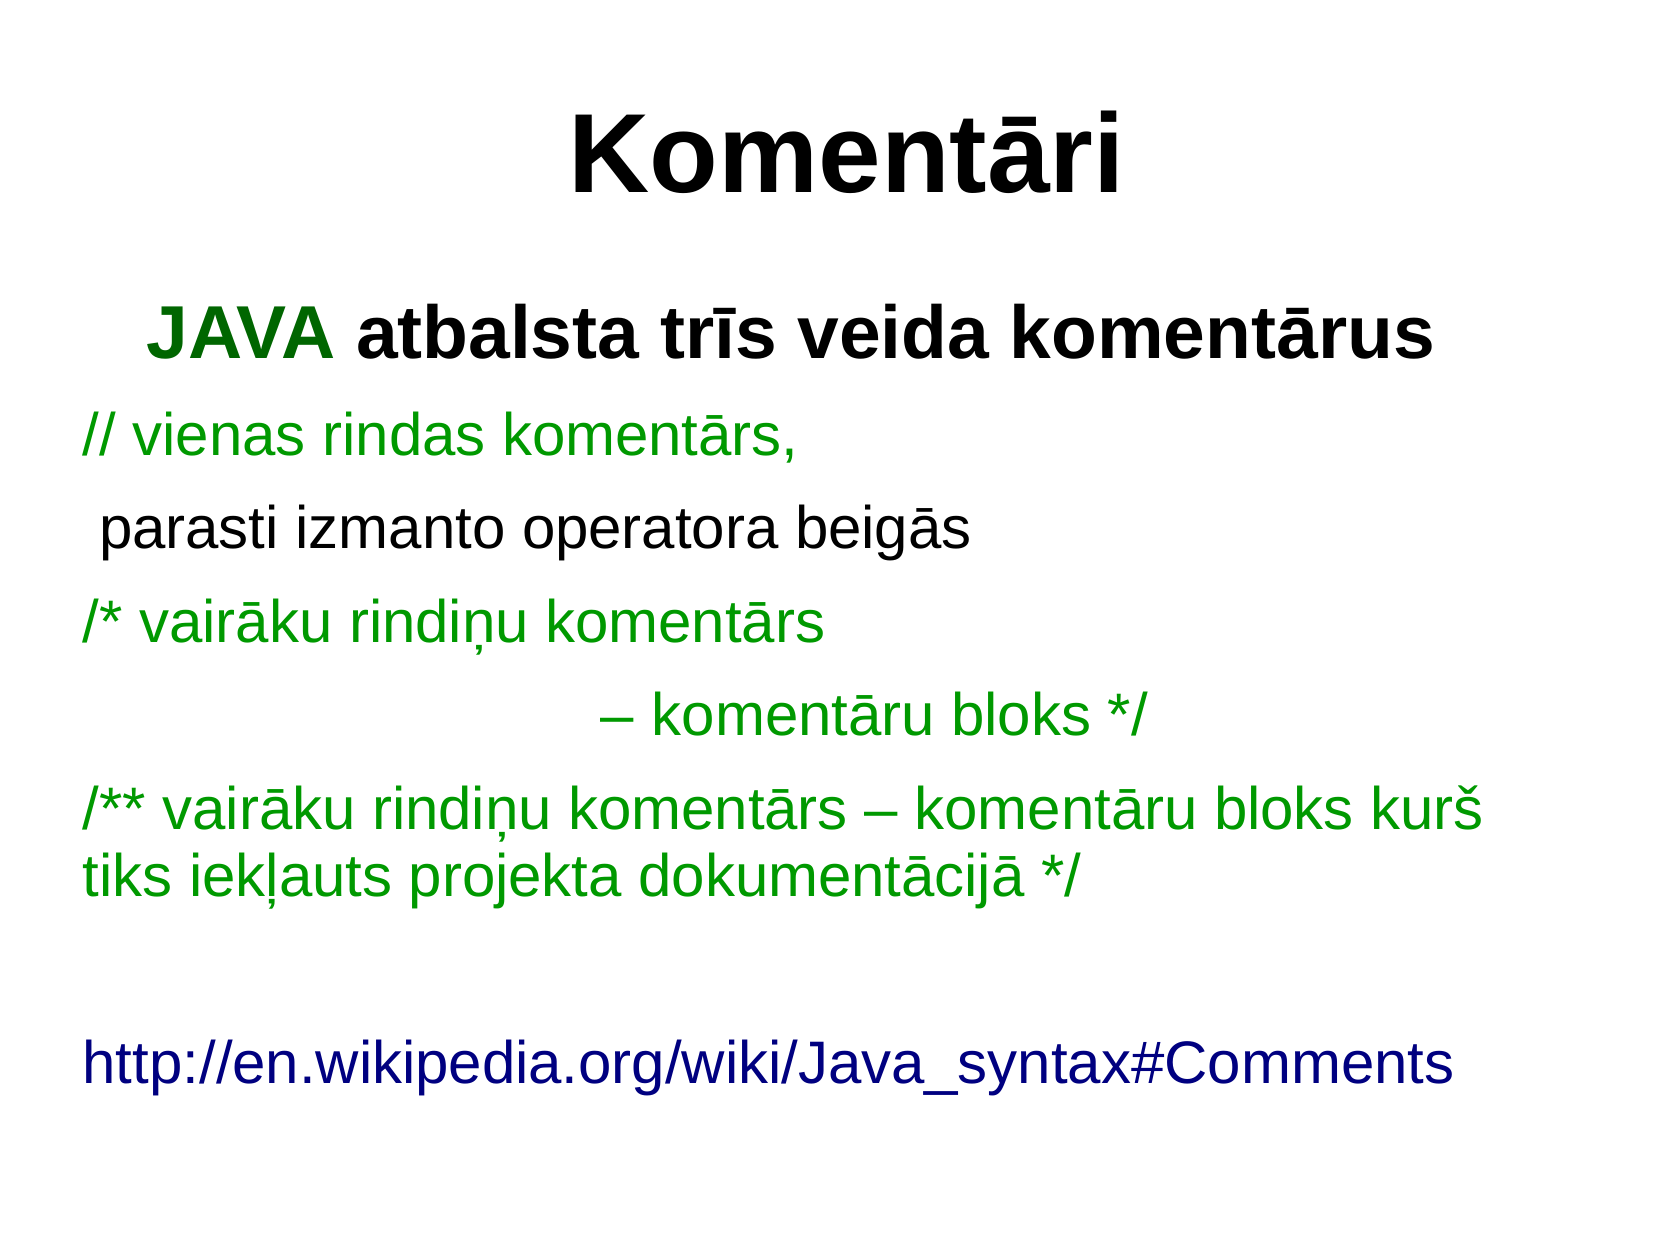

# Komentāri
JAVA atbalsta trīs veida komentārus
// vienas rindas komentārs,
 parasti izmanto operatora beigās
/* vairāku rindiņu komentārs
 – komentāru bloks */
/** vairāku rindiņu komentārs – komentāru bloks kurš tiks iekļauts projekta dokumentācijā */
http://en.wikipedia.org/wiki/Java_syntax#Comments